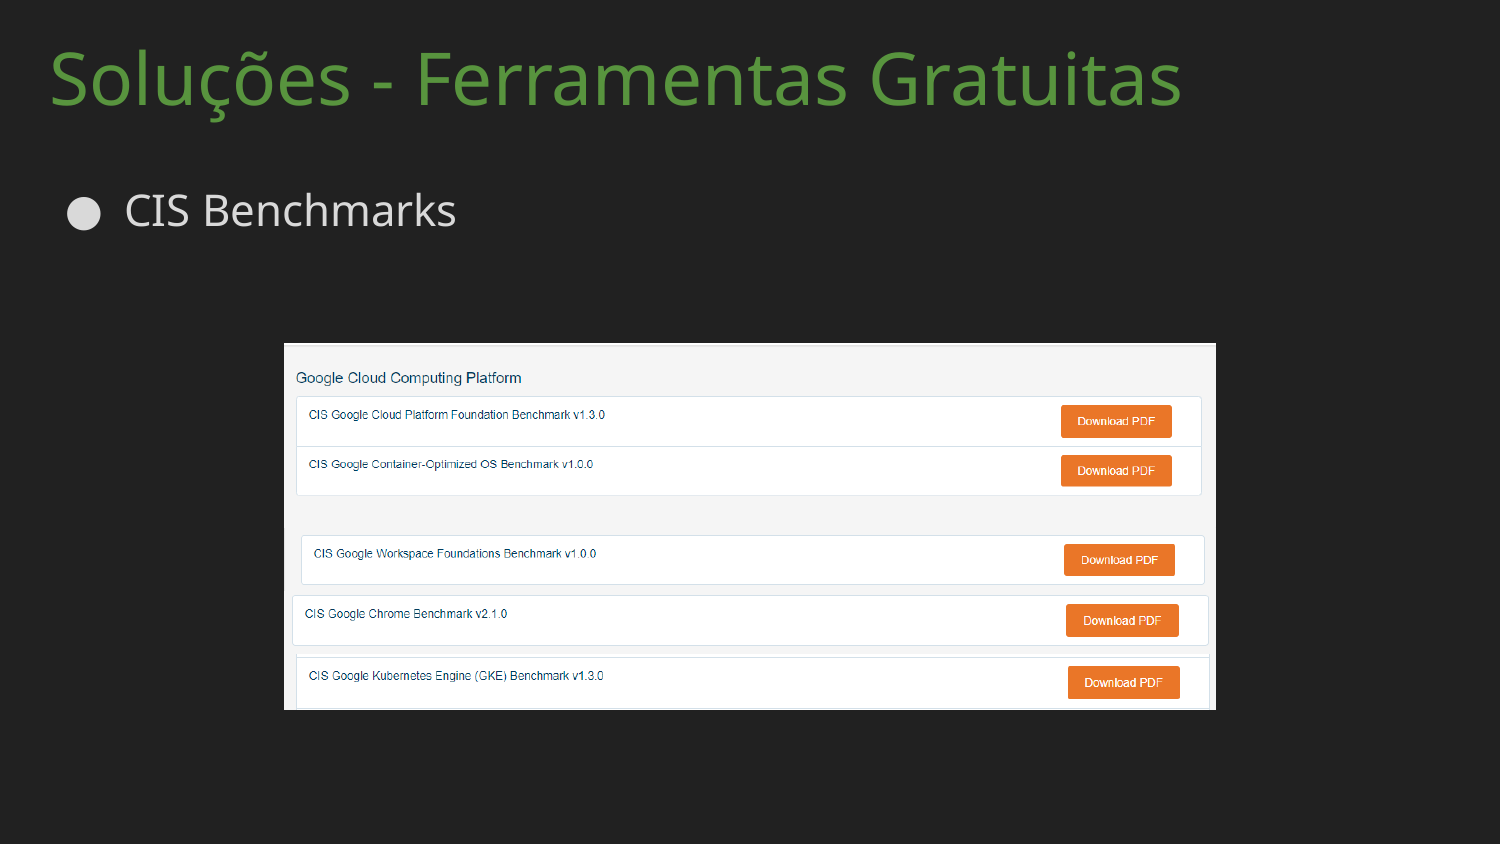

# Soluções - Ferramentas Gratuitas
CIS Benchmarks